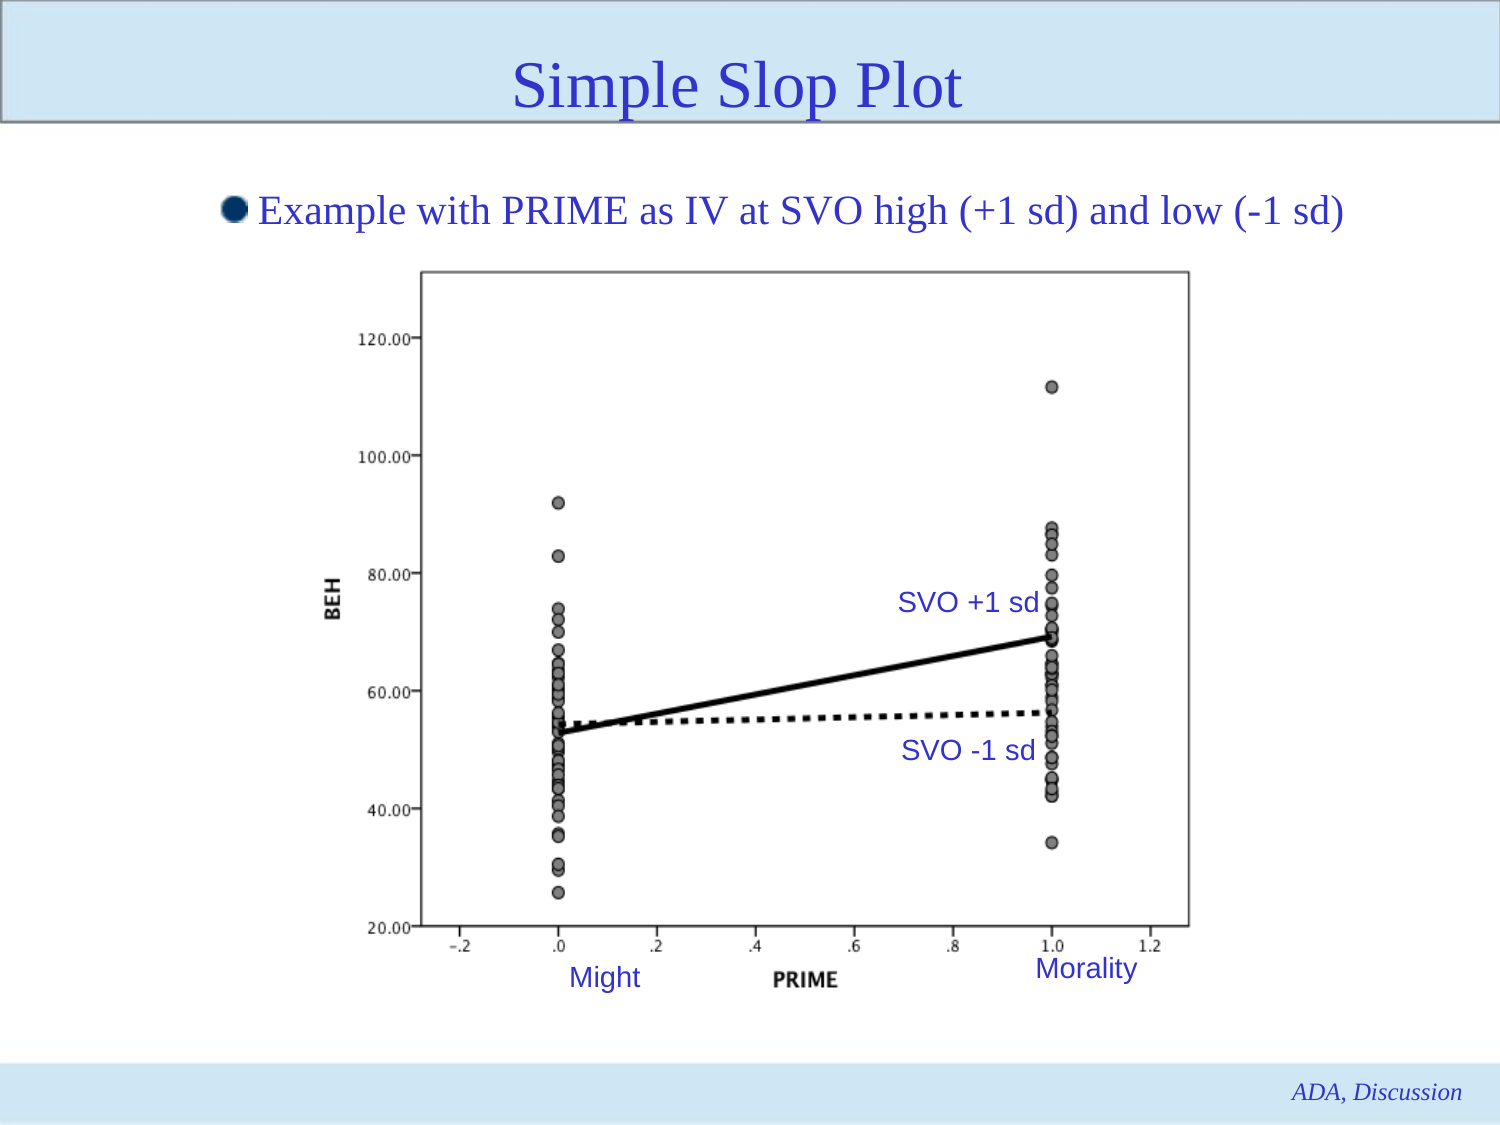

# Simple Slop Plot
 Example with PRIME as IV at SVO high (+1 sd) and low (-1 sd)
SVO +1 sd
SVO -1 sd
Morality
Might
ADA, Discussion